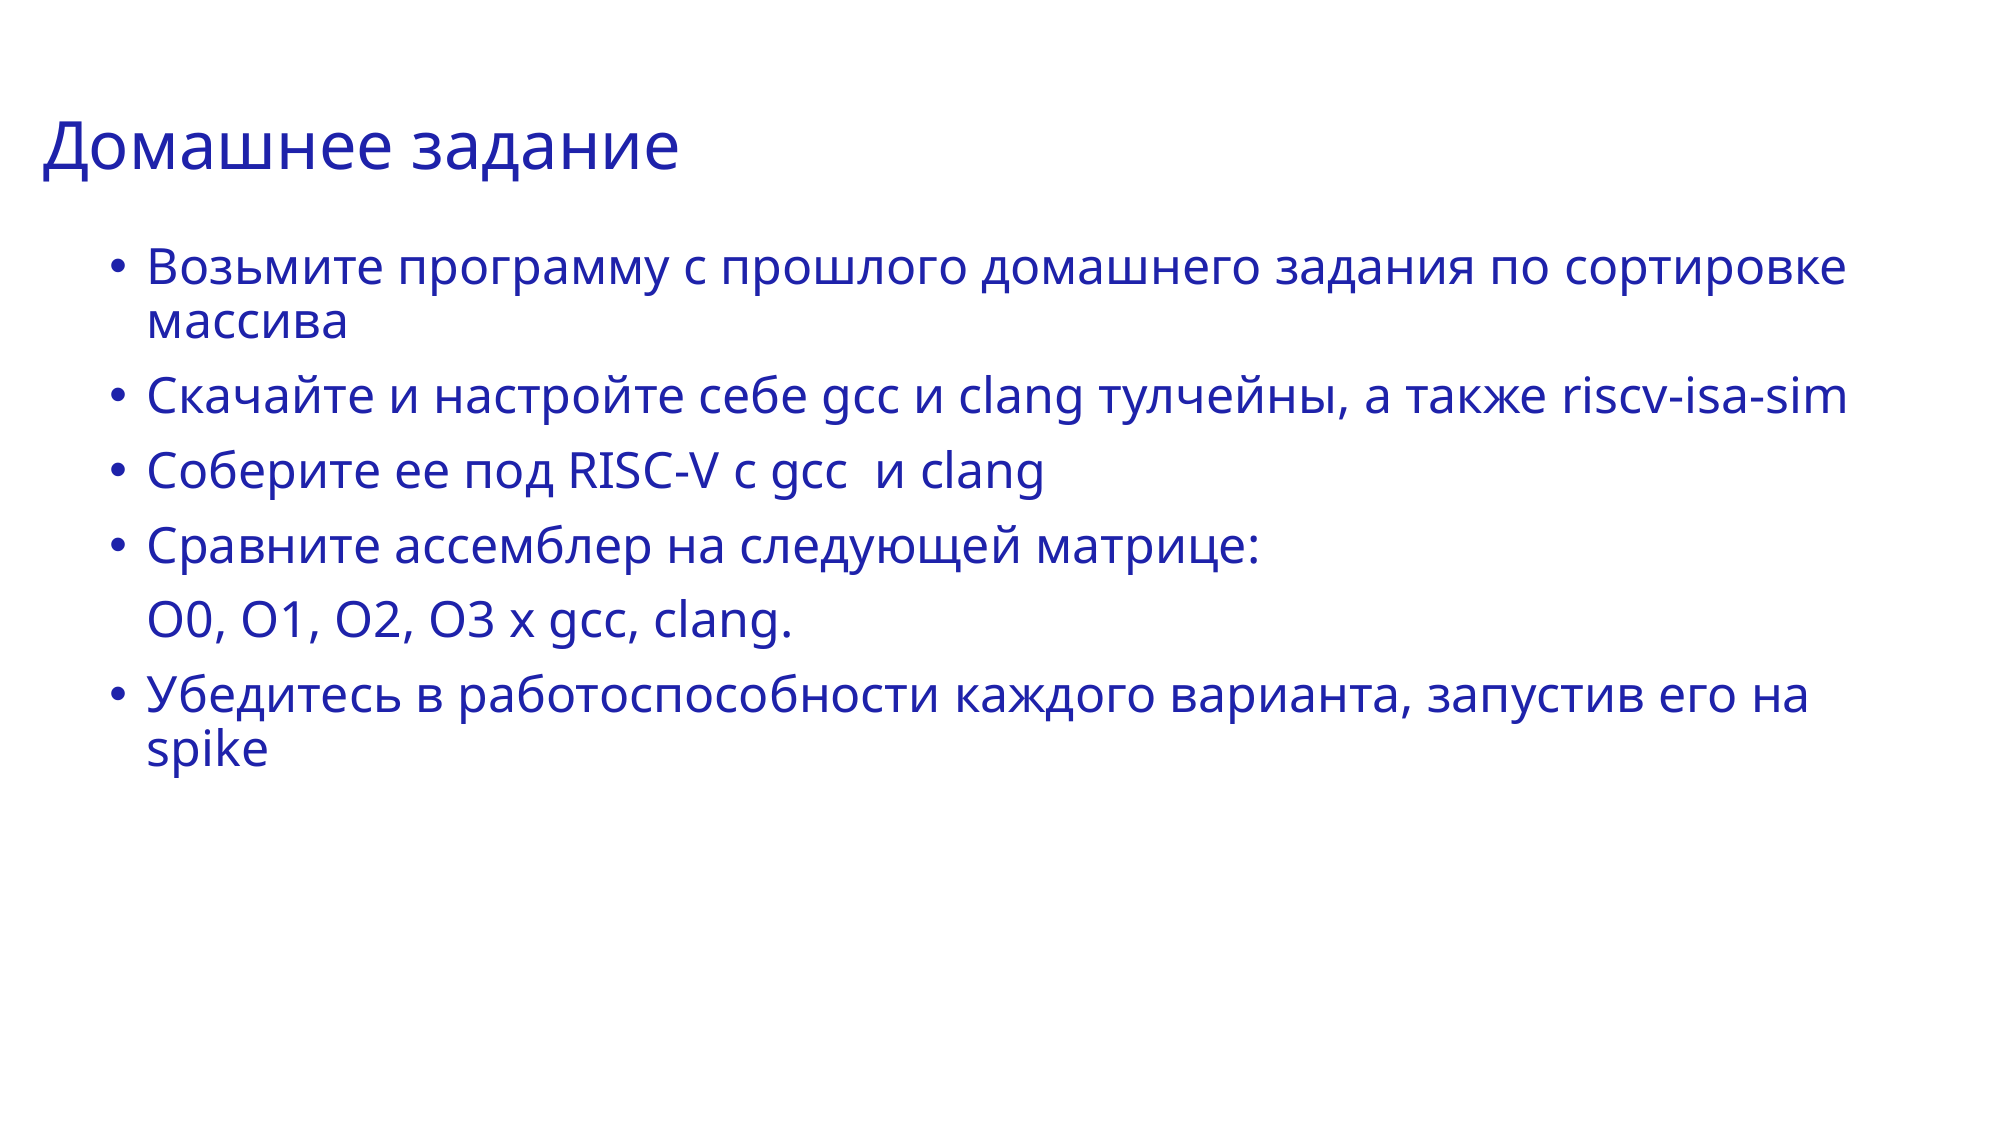

# Домашнее задание
Возьмите программу с прошлого домашнего задания по сортировке массива
Скачайте и настройте себе gcc и clang тулчейны, а также riscv-isa-sim
Соберите ее под RISC-V с gcc и clang
Сравните ассемблер на следующей матрице:
O0, O1, O2, O3 x gcc, clang.
Убедитесь в работоспособности каждого варианта, запустив его на spike